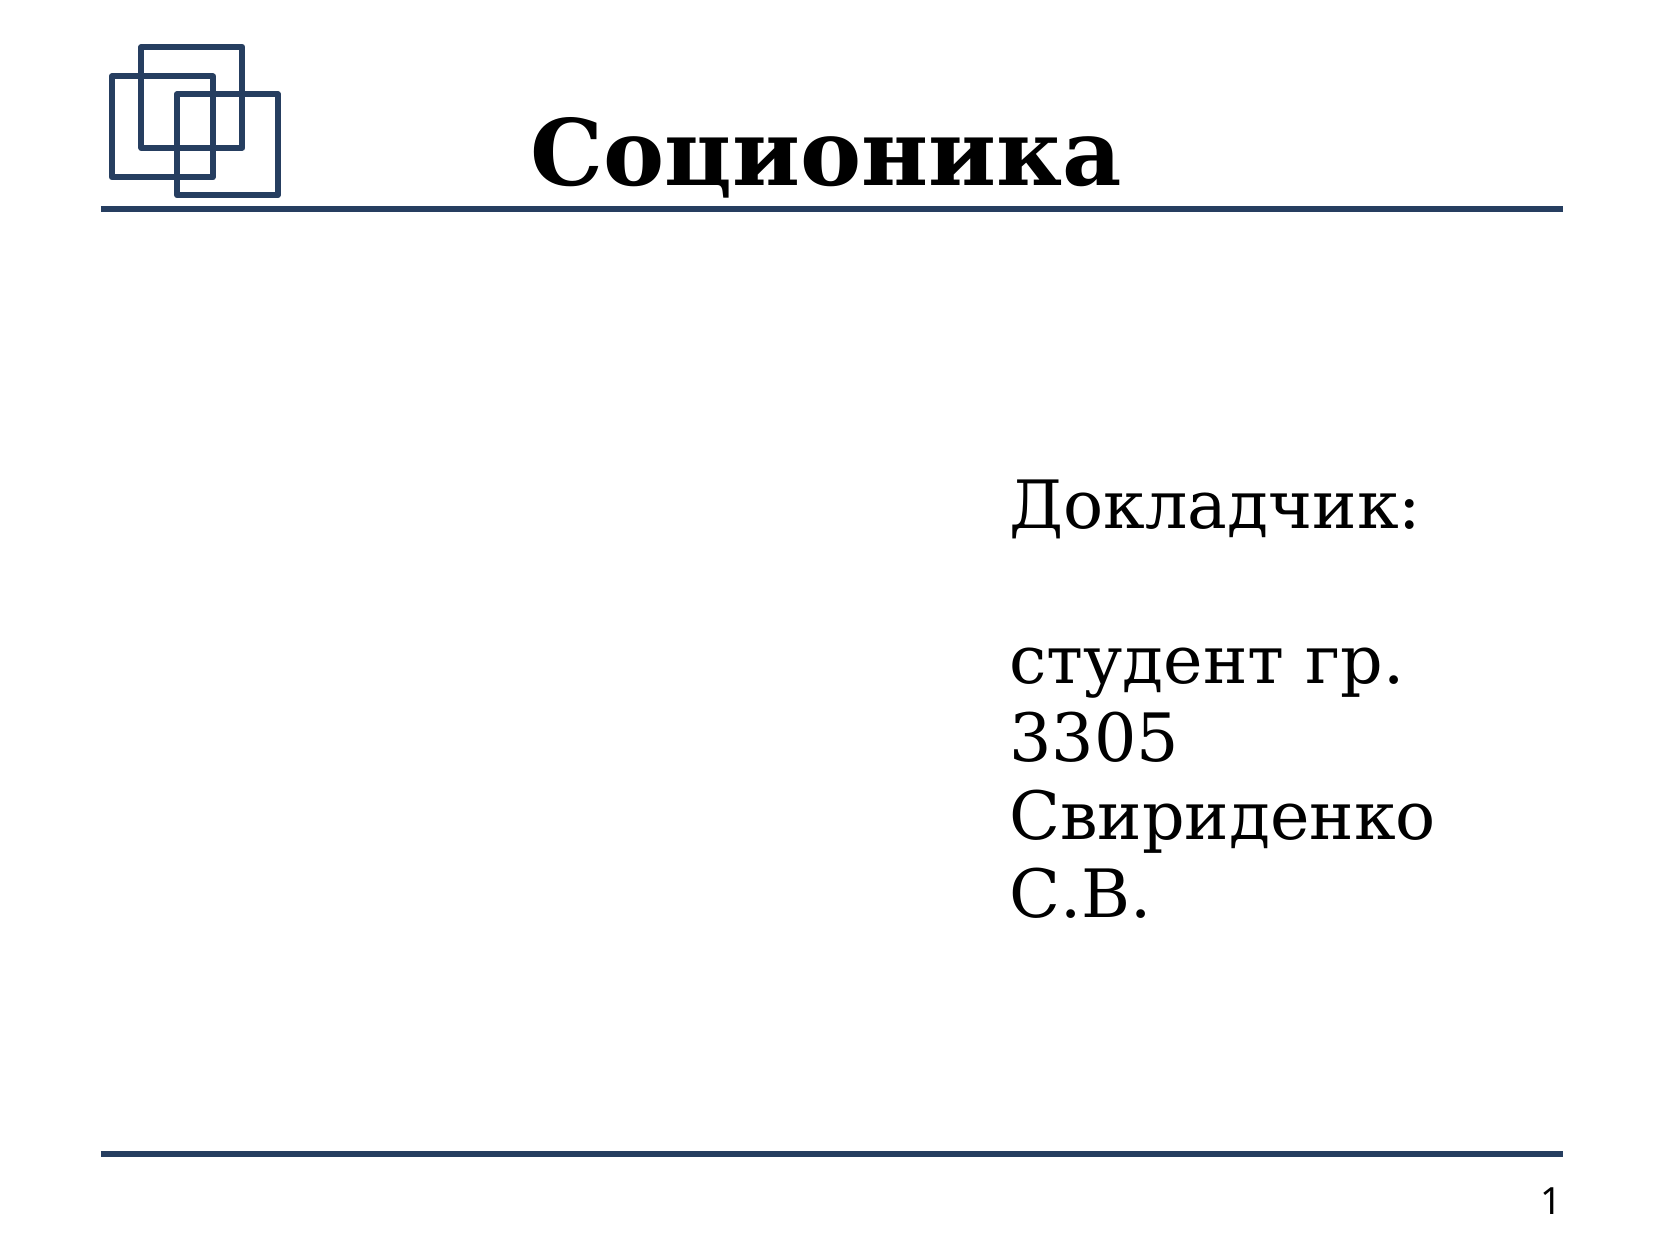

# Соционика
Докладчик:
студент гр. 3305
Свириденко С.В.